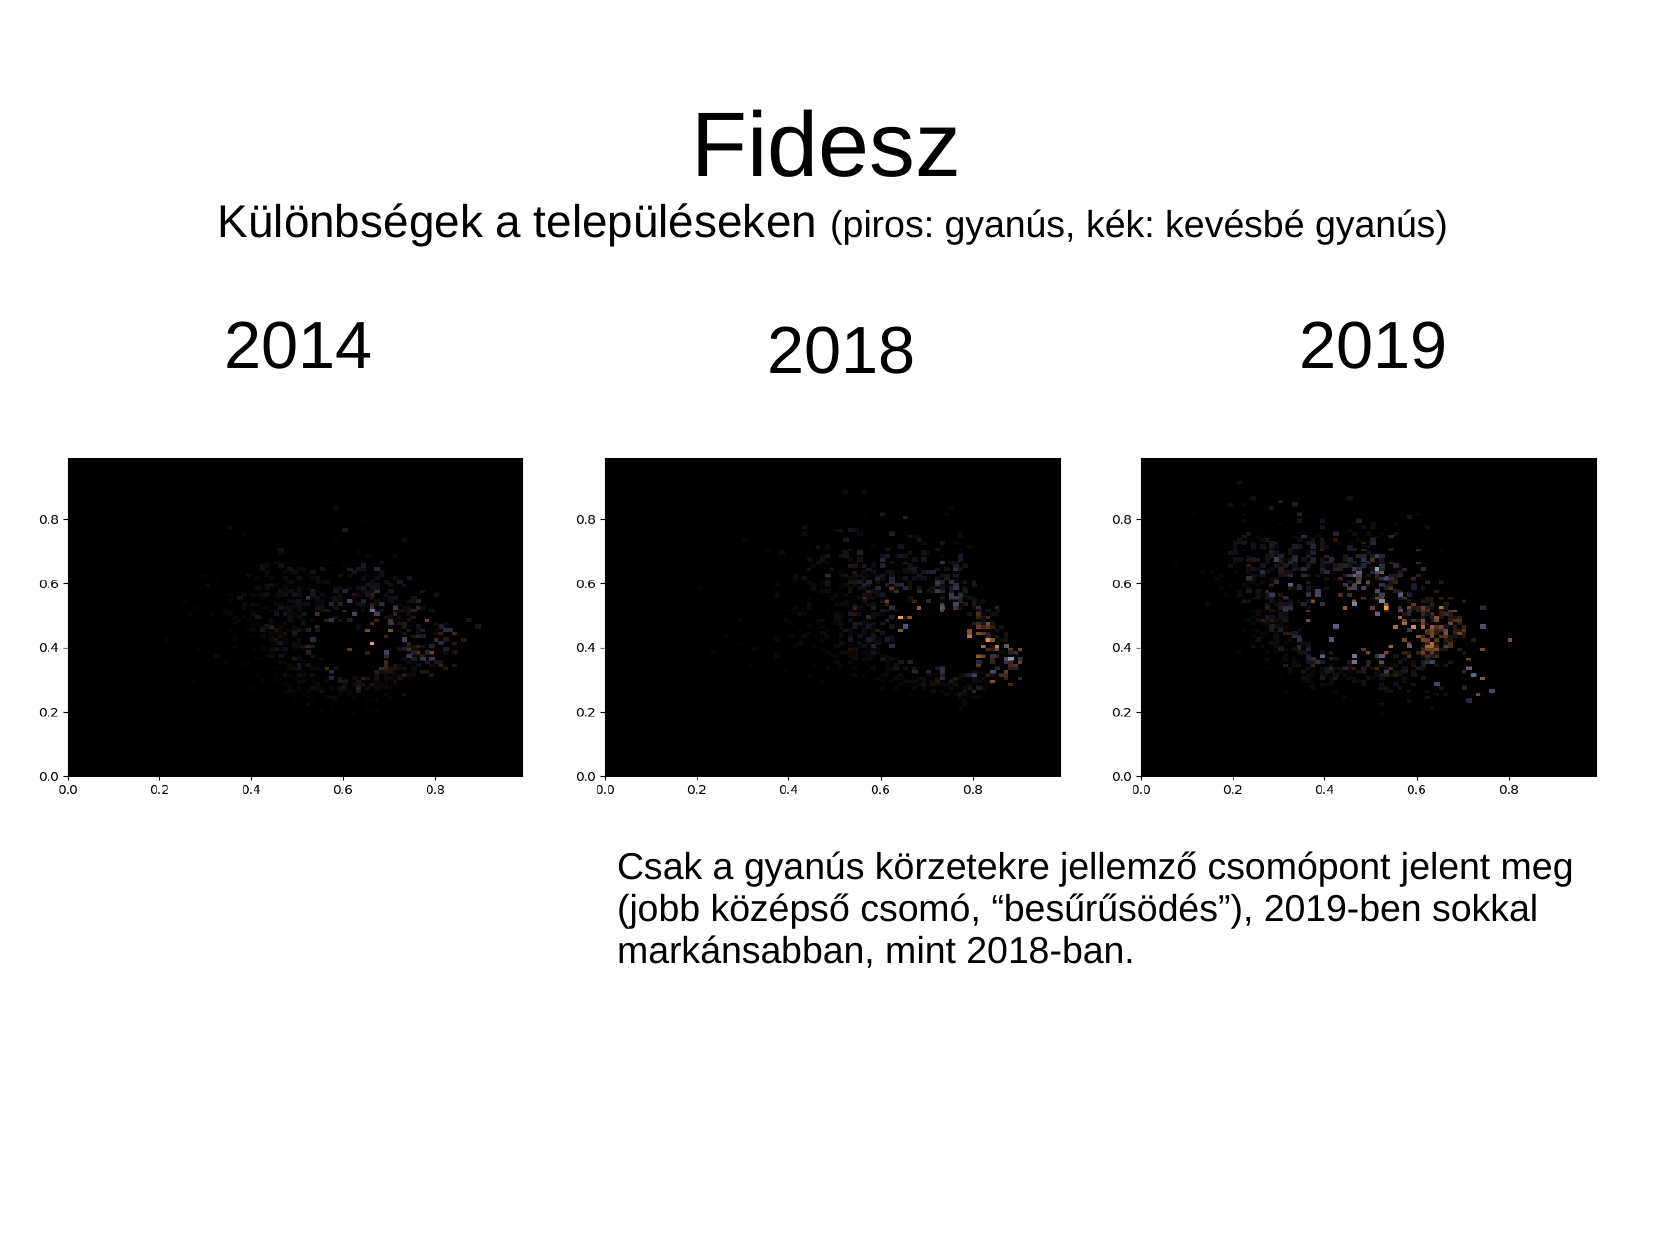

# Fidesz Különbségek a településeken (piros: gyanús, kék: kevésbé gyanús)
2014
2019
2018
Csak a gyanús körzetekre jellemző csomópont jelent meg
(jobb középső csomó, “besűrűsödés”), 2019-ben sokkal markánsabban, mint 2018-ban.